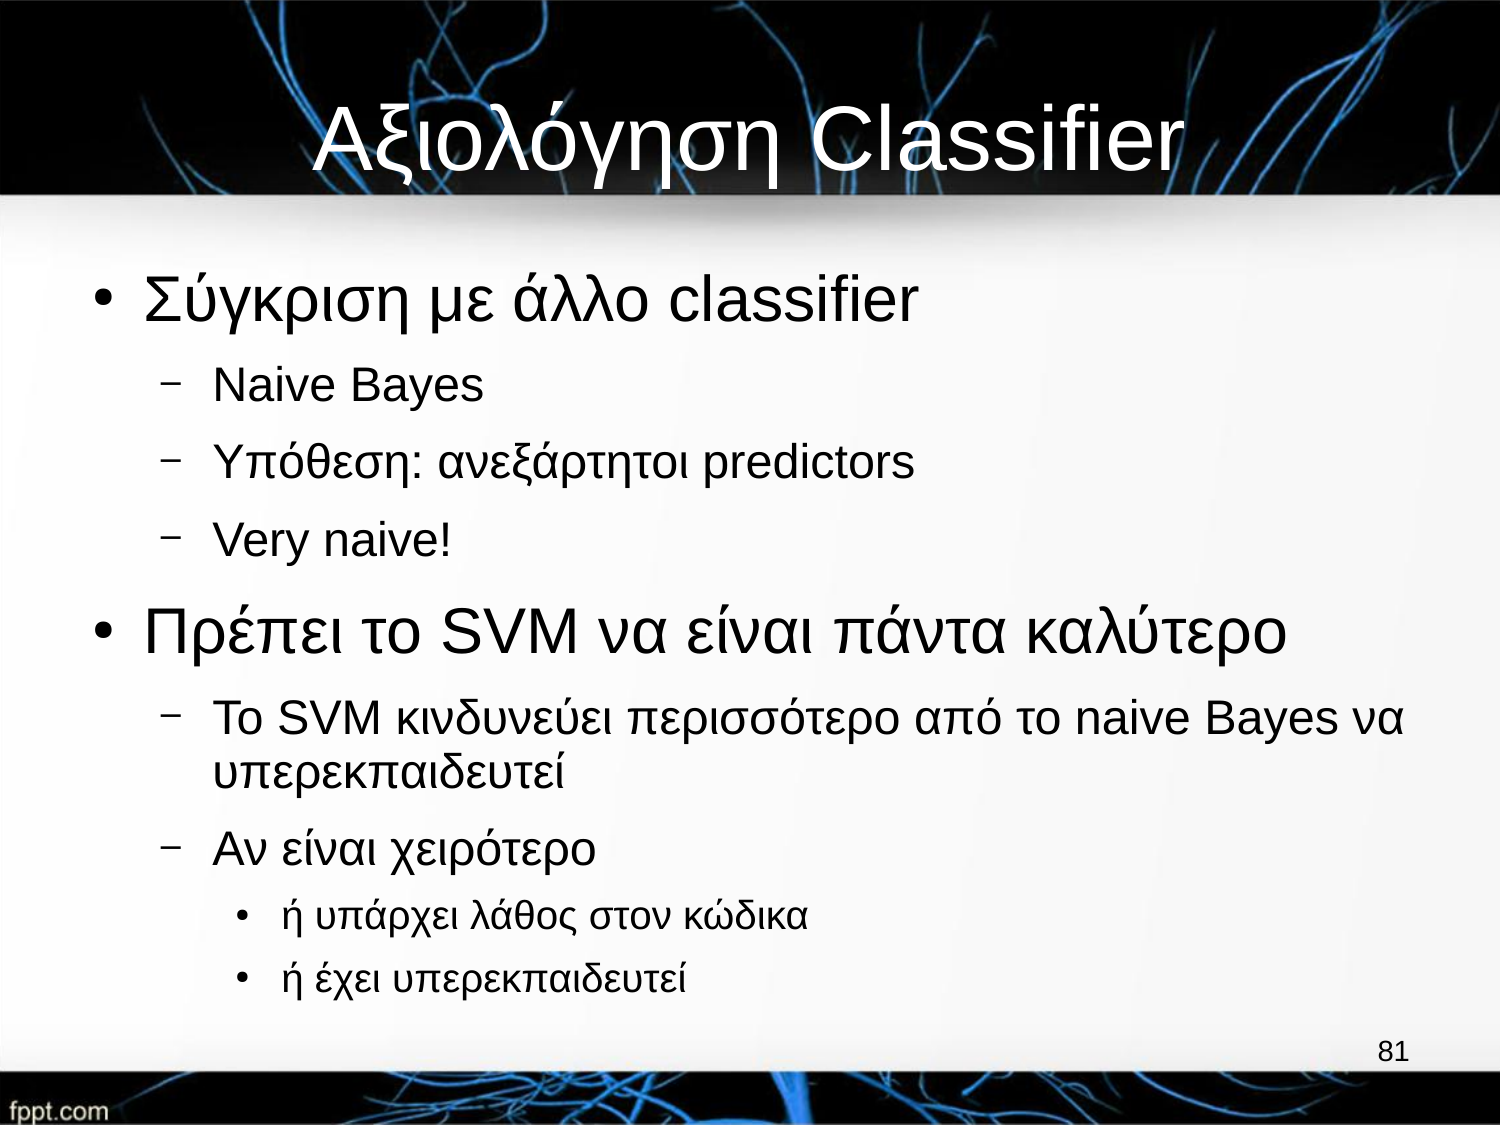

# Αξιολόγηση Classifier
Σύγκριση με άλλο classifier
Naive Bayes
Υπόθεση: ανεξάρτητοι predictors
Very naive!
Πρέπει το SVM να είναι πάντα καλύτερο
Το SVM κινδυνεύει περισσότερο από το naive Bayes να υπερεκπαιδευτεί
Αν είναι χειρότερο
ή υπάρχει λάθος στον κώδικα
ή έχει υπερεκπαιδευτεί
81